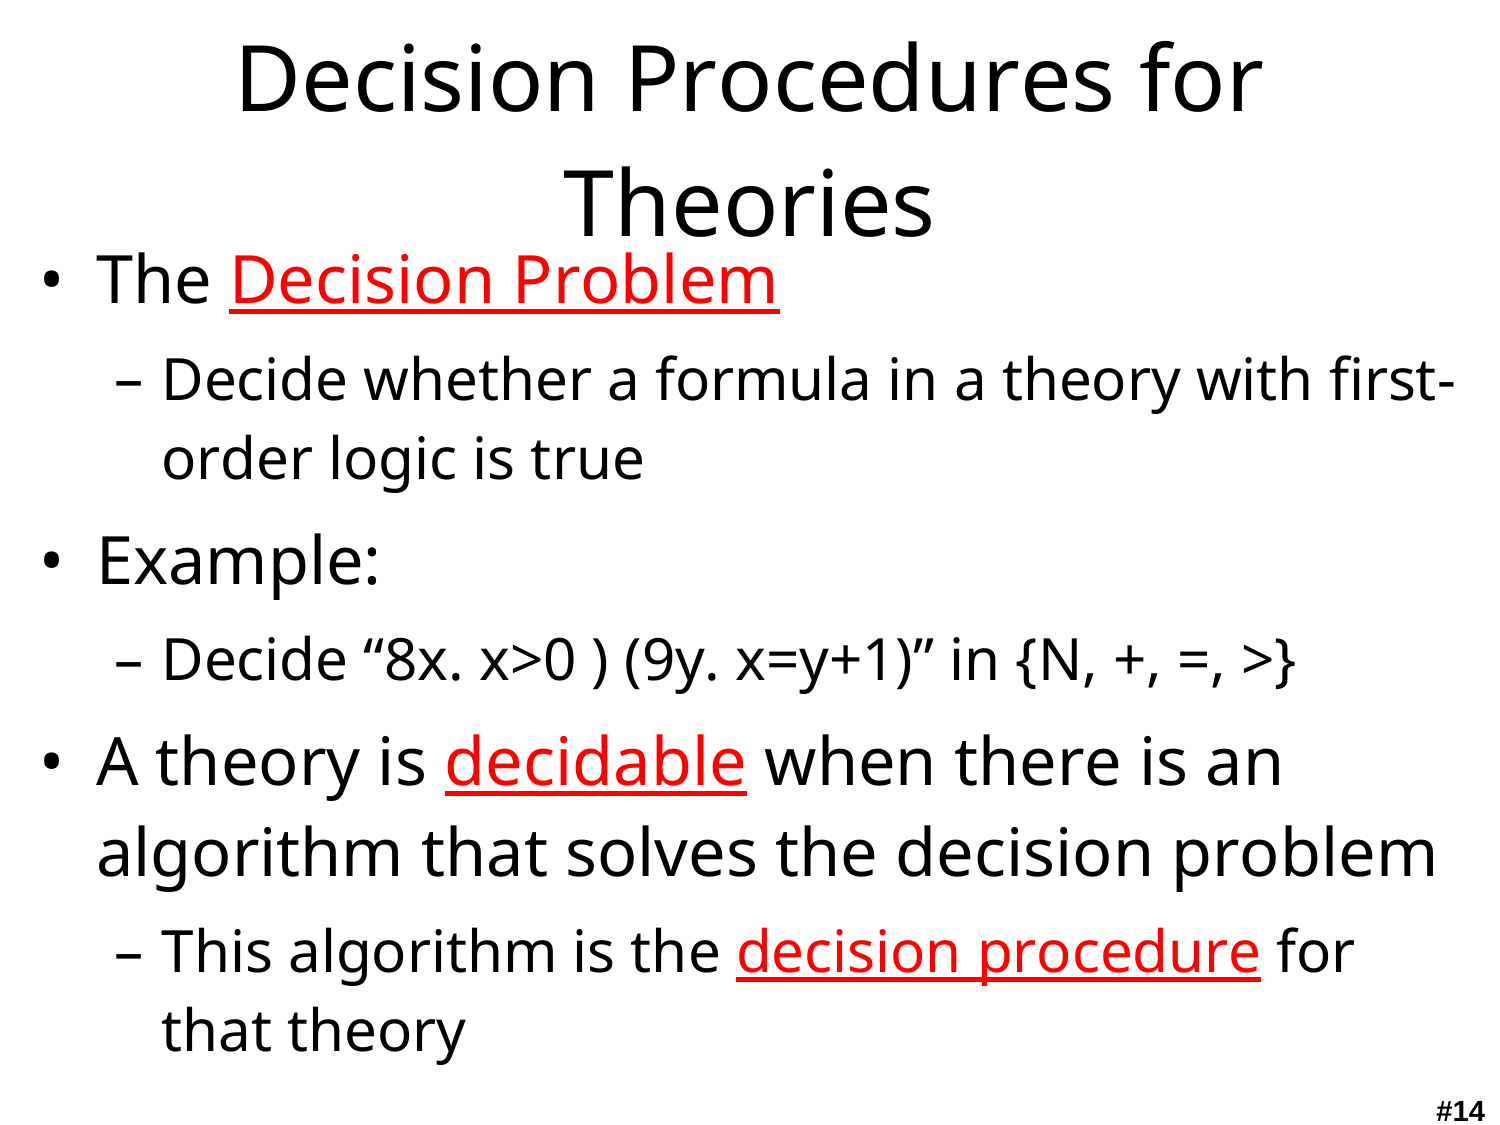

# Decision Procedures for Theories
The Decision Problem
Decide whether a formula in a theory with first-order logic is true
Example:
Decide “8x. x>0 ) (9y. x=y+1)” in {N, +, =, >}
A theory is decidable when there is an algorithm that solves the decision problem
This algorithm is the decision procedure for that theory
14